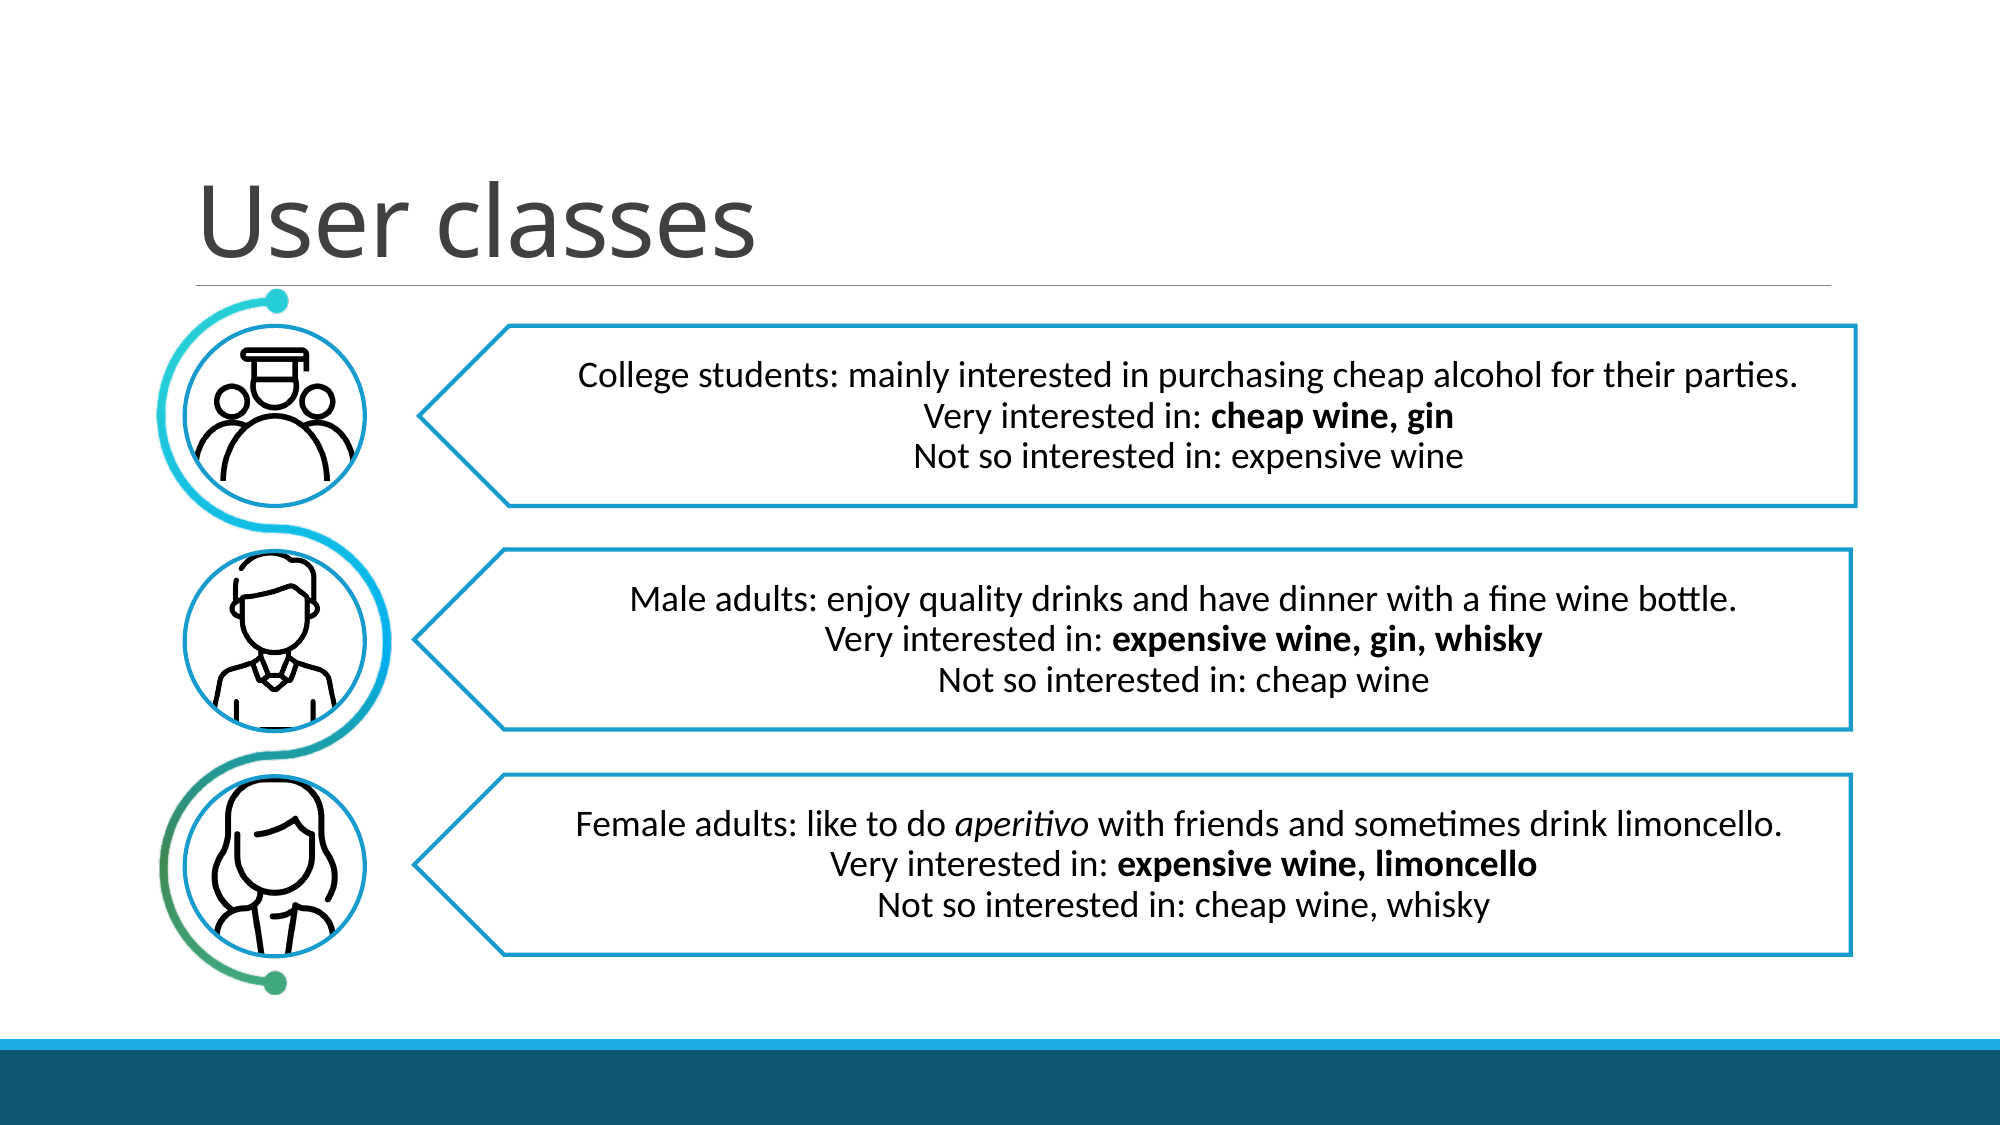

# User classes
College students: mainly interested in purchasing cheap alcohol for their parties.
Very interested in: cheap wine, gin
Not so interested in: expensive wine
Male adults: enjoy quality drinks and have dinner with a fine wine bottle.
Very interested in: expensive wine, gin, whisky
Not so interested in: cheap wine
Female adults: like to do aperitivo with friends and sometimes drink limoncello.
Very interested in: expensive wine, limoncello
Not so interested in: cheap wine, whisky